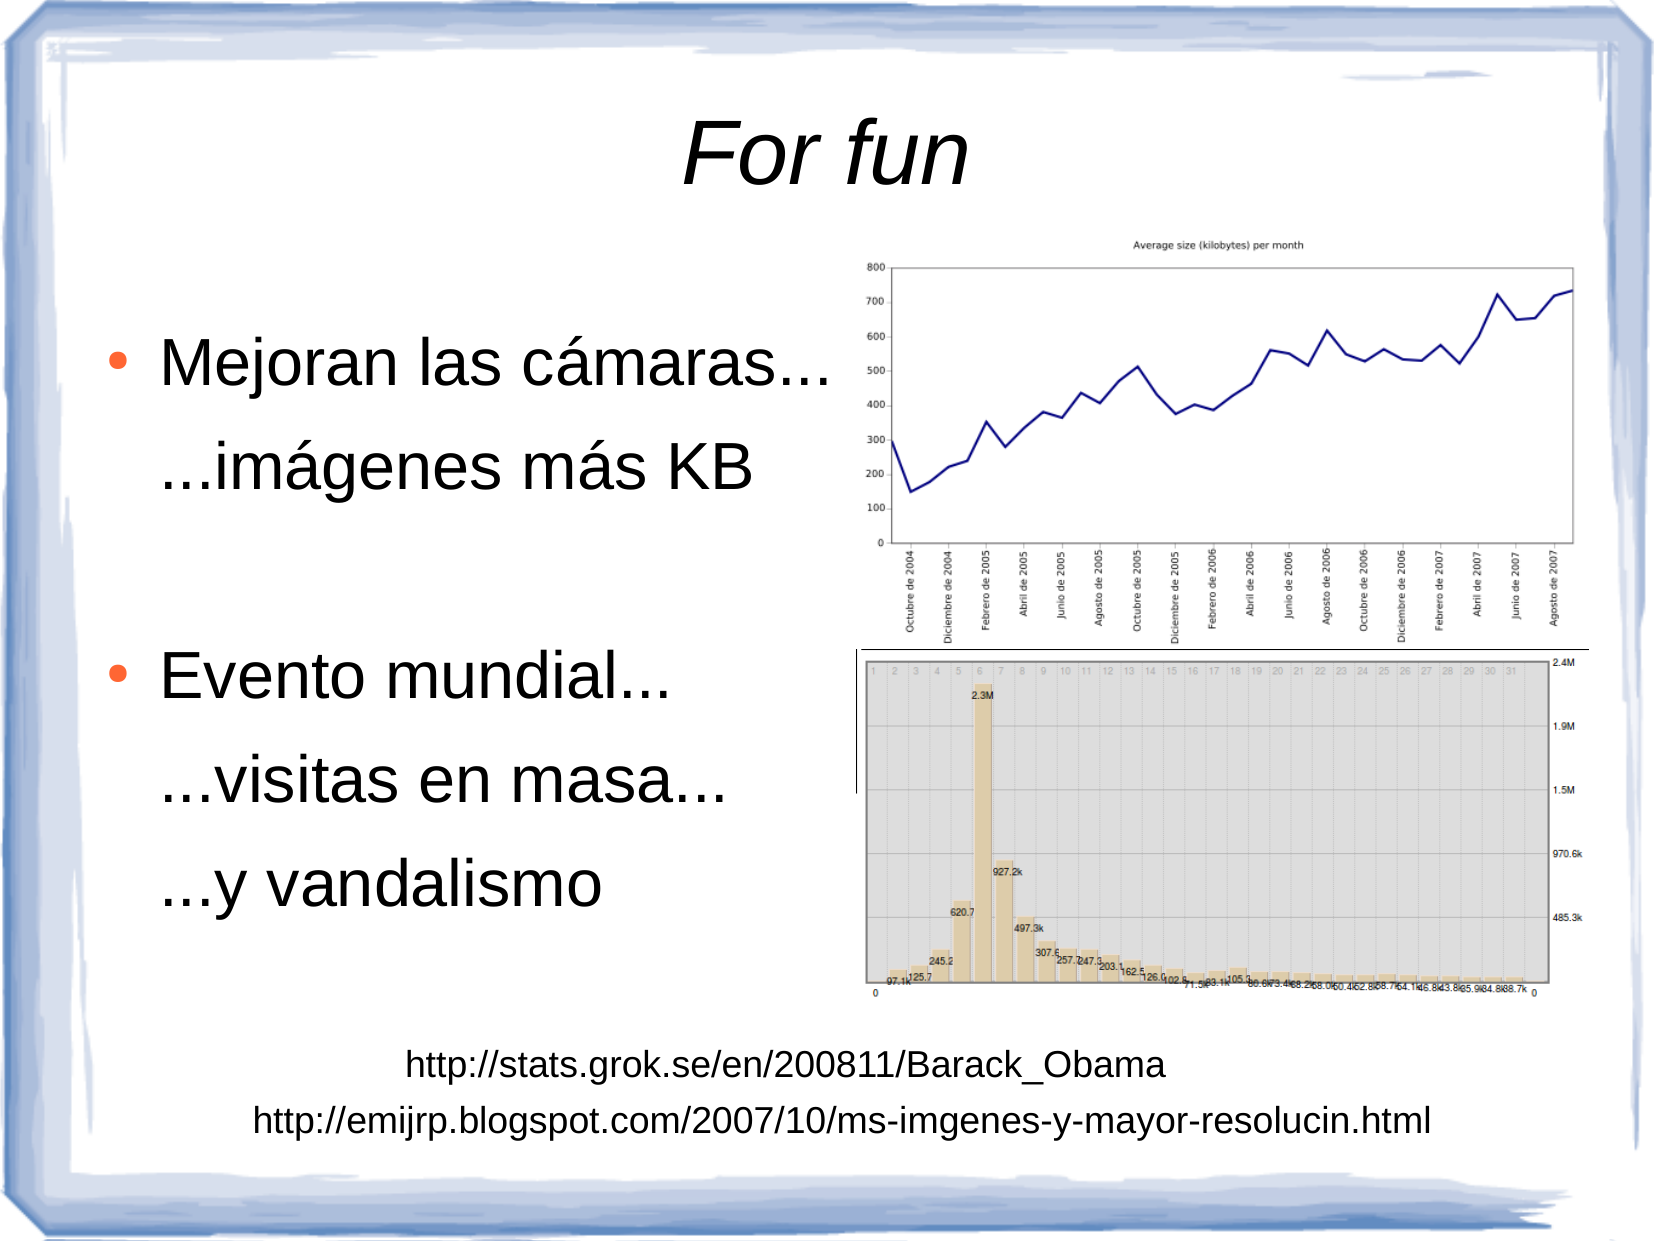

# For fun
Mejoran las cámaras...
...imágenes más KB
Evento mundial...
...visitas en masa...
...y vandalismo
http://stats.grok.se/en/200811/Barack_Obama
http://emijrp.blogspot.com/2007/10/ms-imgenes-y-mayor-resolucin.html